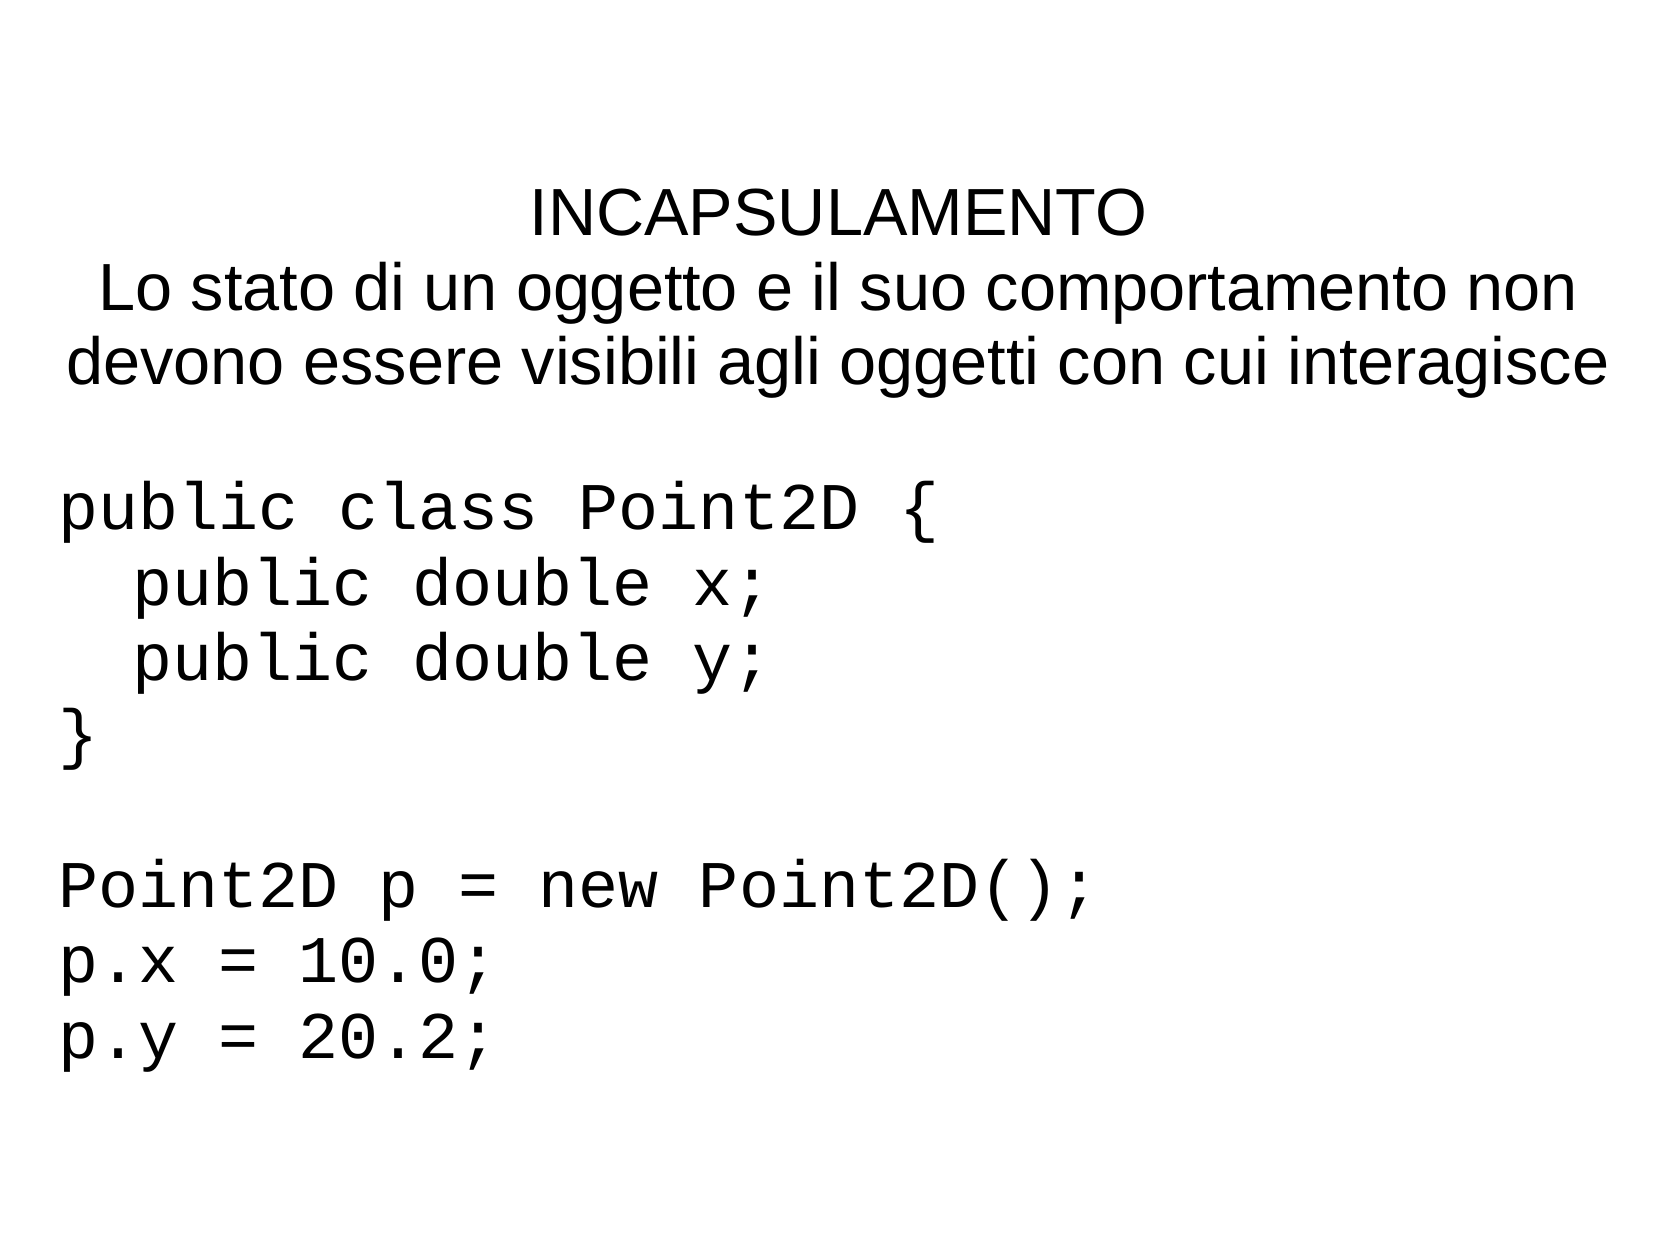

# INCAPSULAMENTO
Lo stato di un oggetto e il suo comportamento non devono essere visibili agli oggetti con cui interagisce
public class Point2D {
	public double x;
	public double y;
}
Point2D p = new Point2D();
p.x = 10.0;
p.y = 20.2;